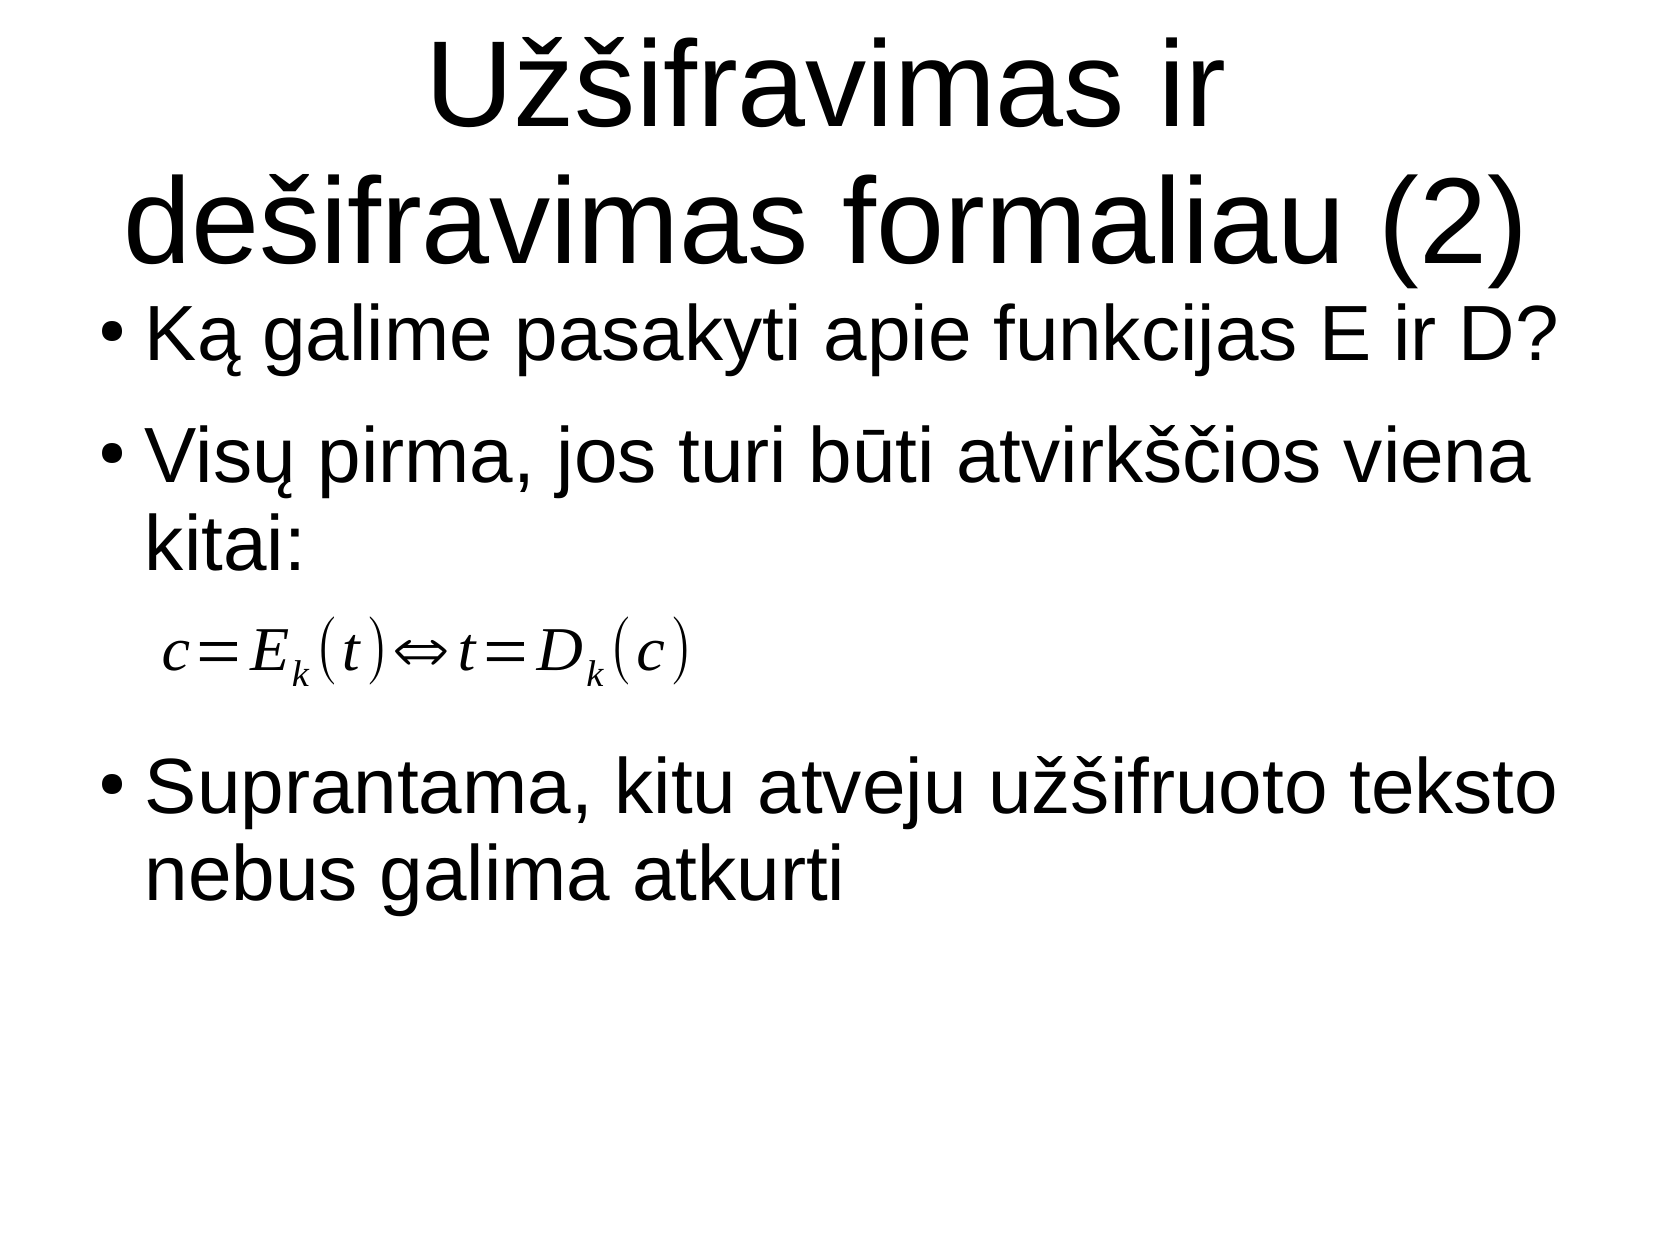

# Užšifravimas ir dešifravimas formaliau (2)
Ką galime pasakyti apie funkcijas E ir D?
Visų pirma, jos turi būti atvirkščios viena kitai:
Suprantama, kitu atveju užšifruoto teksto nebus galima atkurti